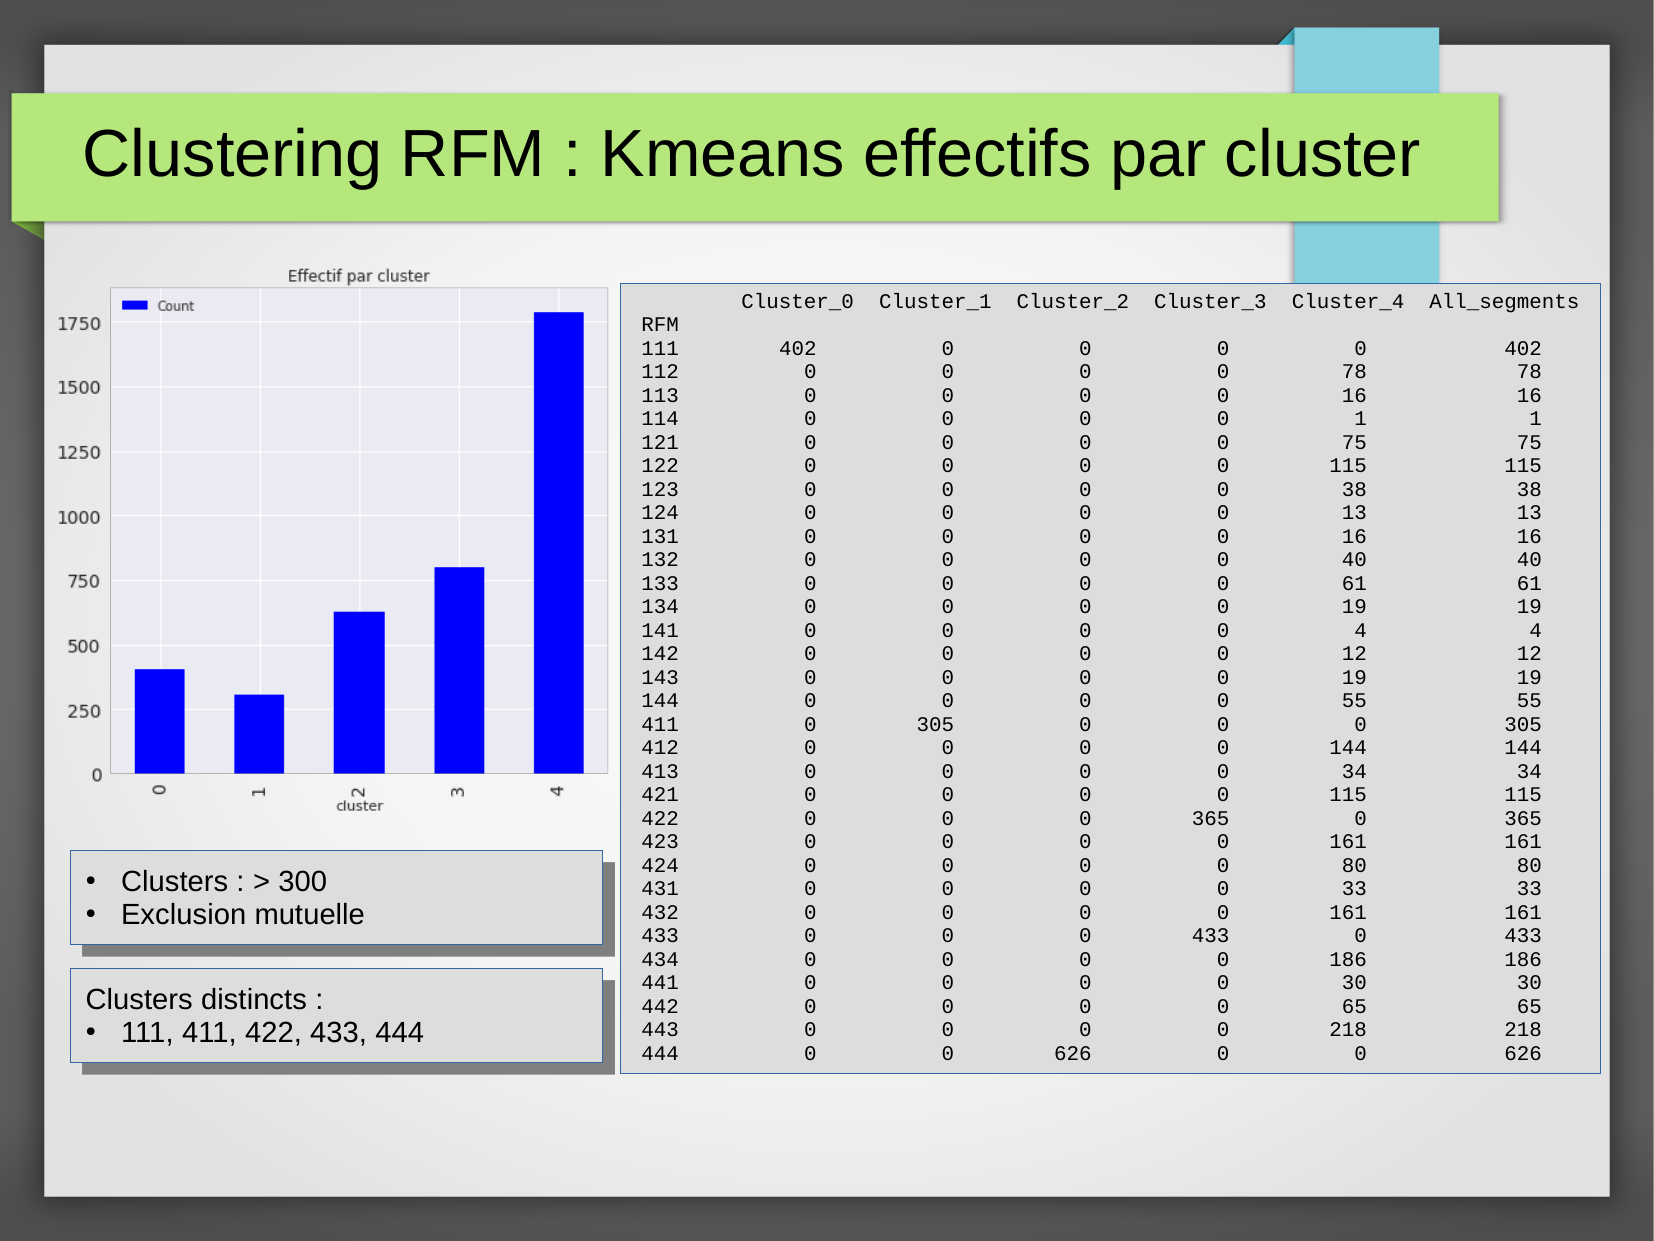

# Clustering RFM : Kmeans effectifs par cluster
 Cluster_0 Cluster_1 Cluster_2 Cluster_3 Cluster_4 All_segments
RFM
111 402 0 0 0 0 402
112 0 0 0 0 78 78
113 0 0 0 0 16 16
114 0 0 0 0 1 1
121 0 0 0 0 75 75
122 0 0 0 0 115 115
123 0 0 0 0 38 38
124 0 0 0 0 13 13
131 0 0 0 0 16 16
132 0 0 0 0 40 40
133 0 0 0 0 61 61
134 0 0 0 0 19 19
141 0 0 0 0 4 4
142 0 0 0 0 12 12
143 0 0 0 0 19 19
144 0 0 0 0 55 55
411 0 305 0 0 0 305
412 0 0 0 0 144 144
413 0 0 0 0 34 34
421 0 0 0 0 115 115
422 0 0 0 365 0 365
423 0 0 0 0 161 161
424 0 0 0 0 80 80
431 0 0 0 0 33 33
432 0 0 0 0 161 161
433 0 0 0 433 0 433
434 0 0 0 0 186 186
441 0 0 0 0 30 30
442 0 0 0 0 65 65
443 0 0 0 0 218 218
444 0 0 626 0 0 626
Clusters : > 300
Exclusion mutuelle
Clusters distincts :
111, 411, 422, 433, 444